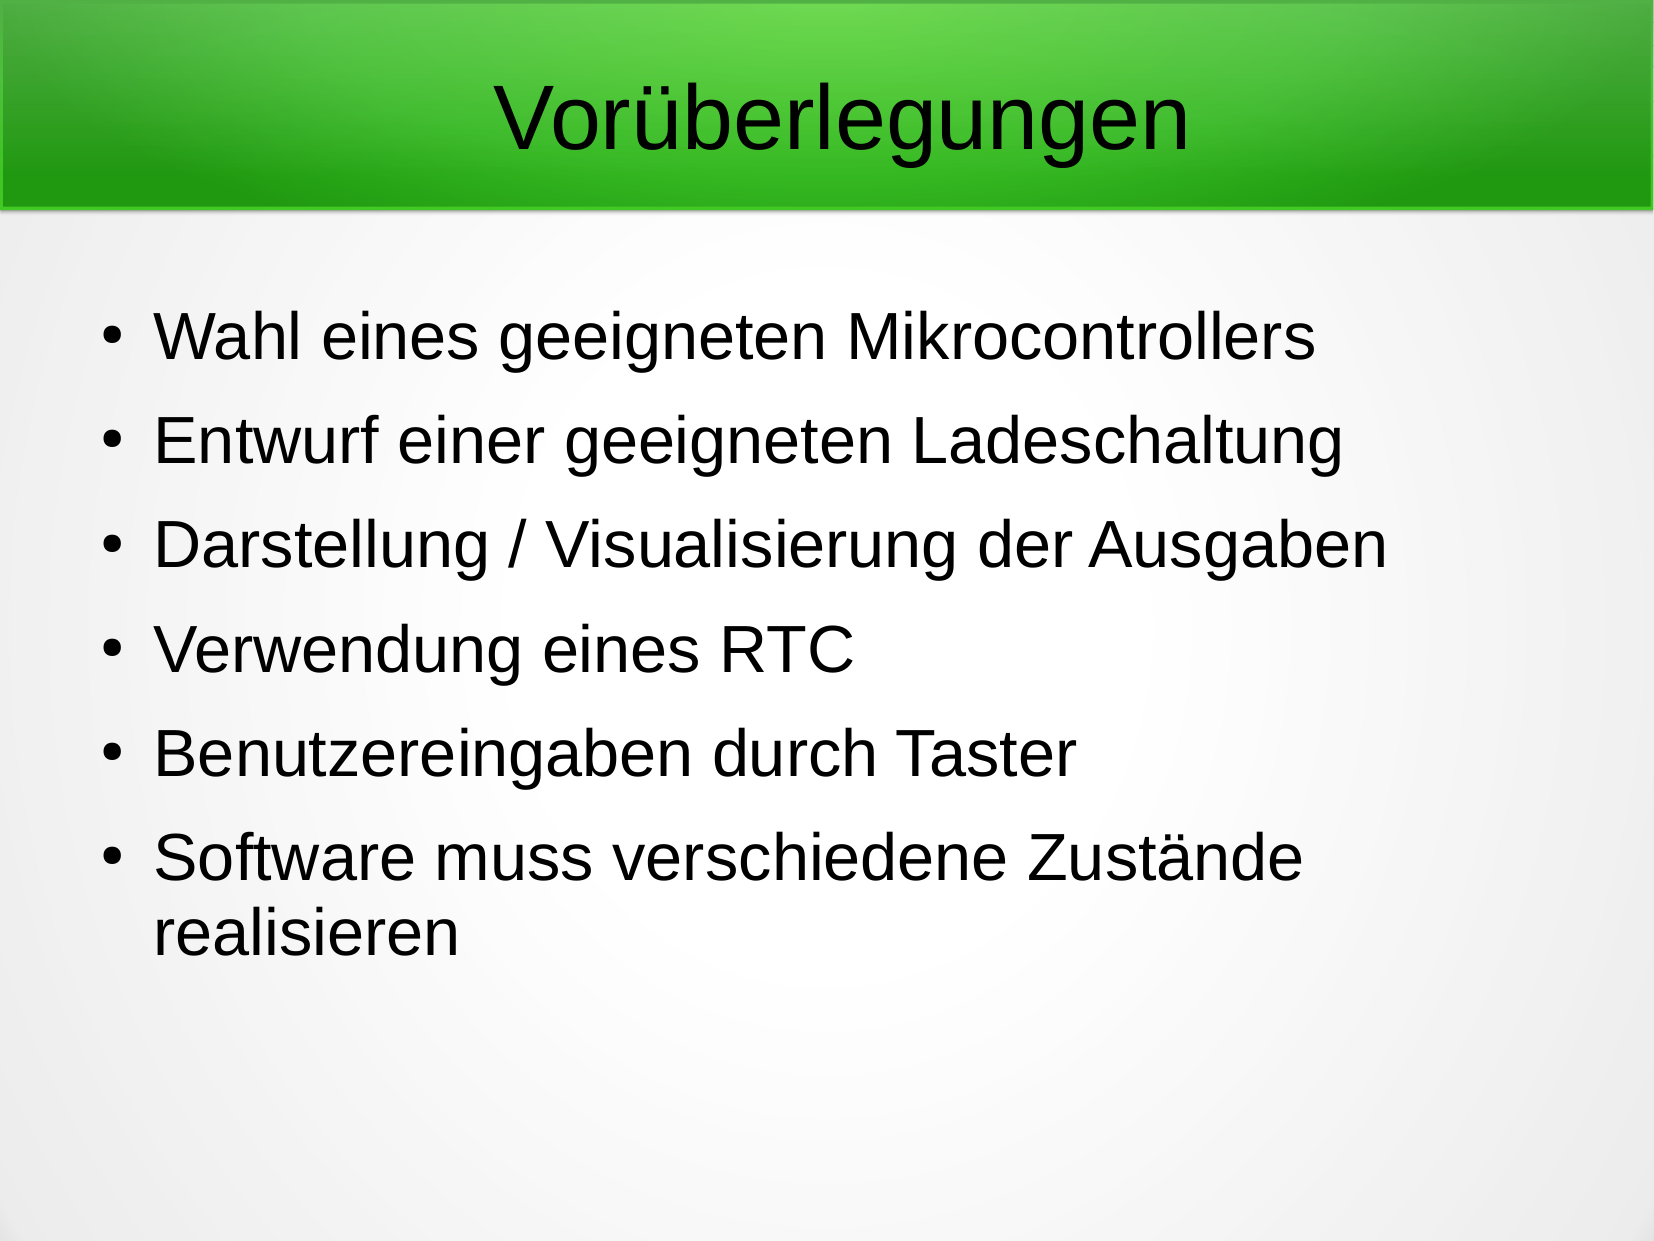

# Vorüberlegungen
Wahl eines geeigneten Mikrocontrollers
Entwurf einer geeigneten Ladeschaltung
Darstellung / Visualisierung der Ausgaben
Verwendung eines RTC
Benutzereingaben durch Taster
Software muss verschiedene Zustände realisieren